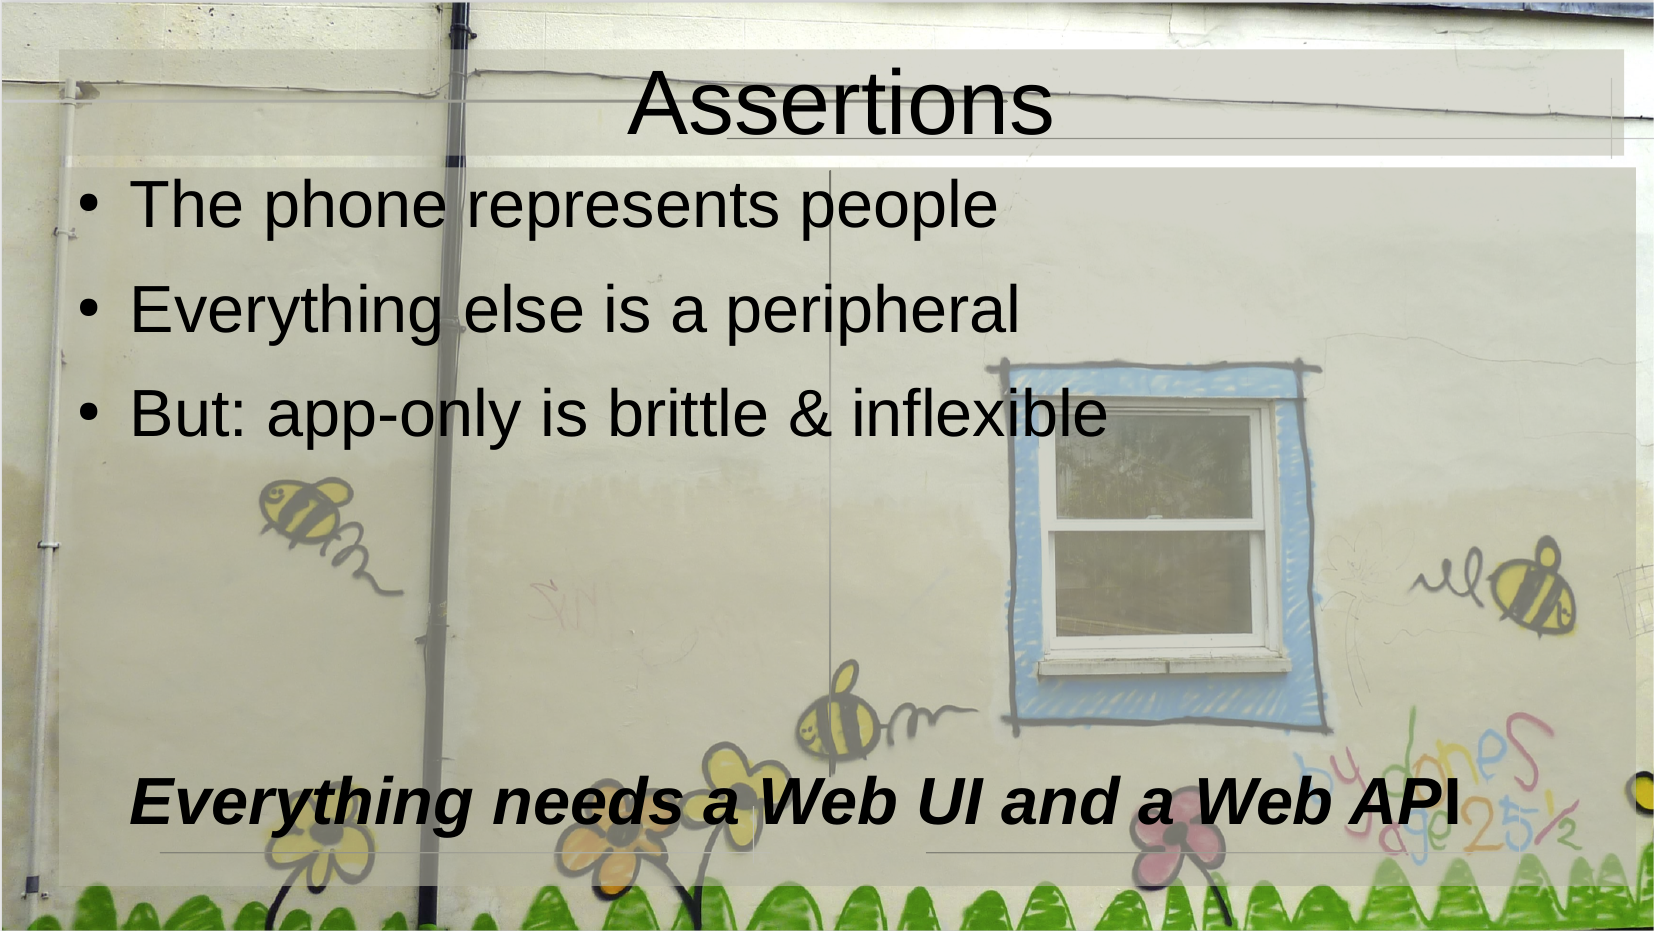

# Assertions
The phone represents people
Everything else is a peripheral
But: app-only is brittle & inflexible
Everything needs a Web UI and a Web API